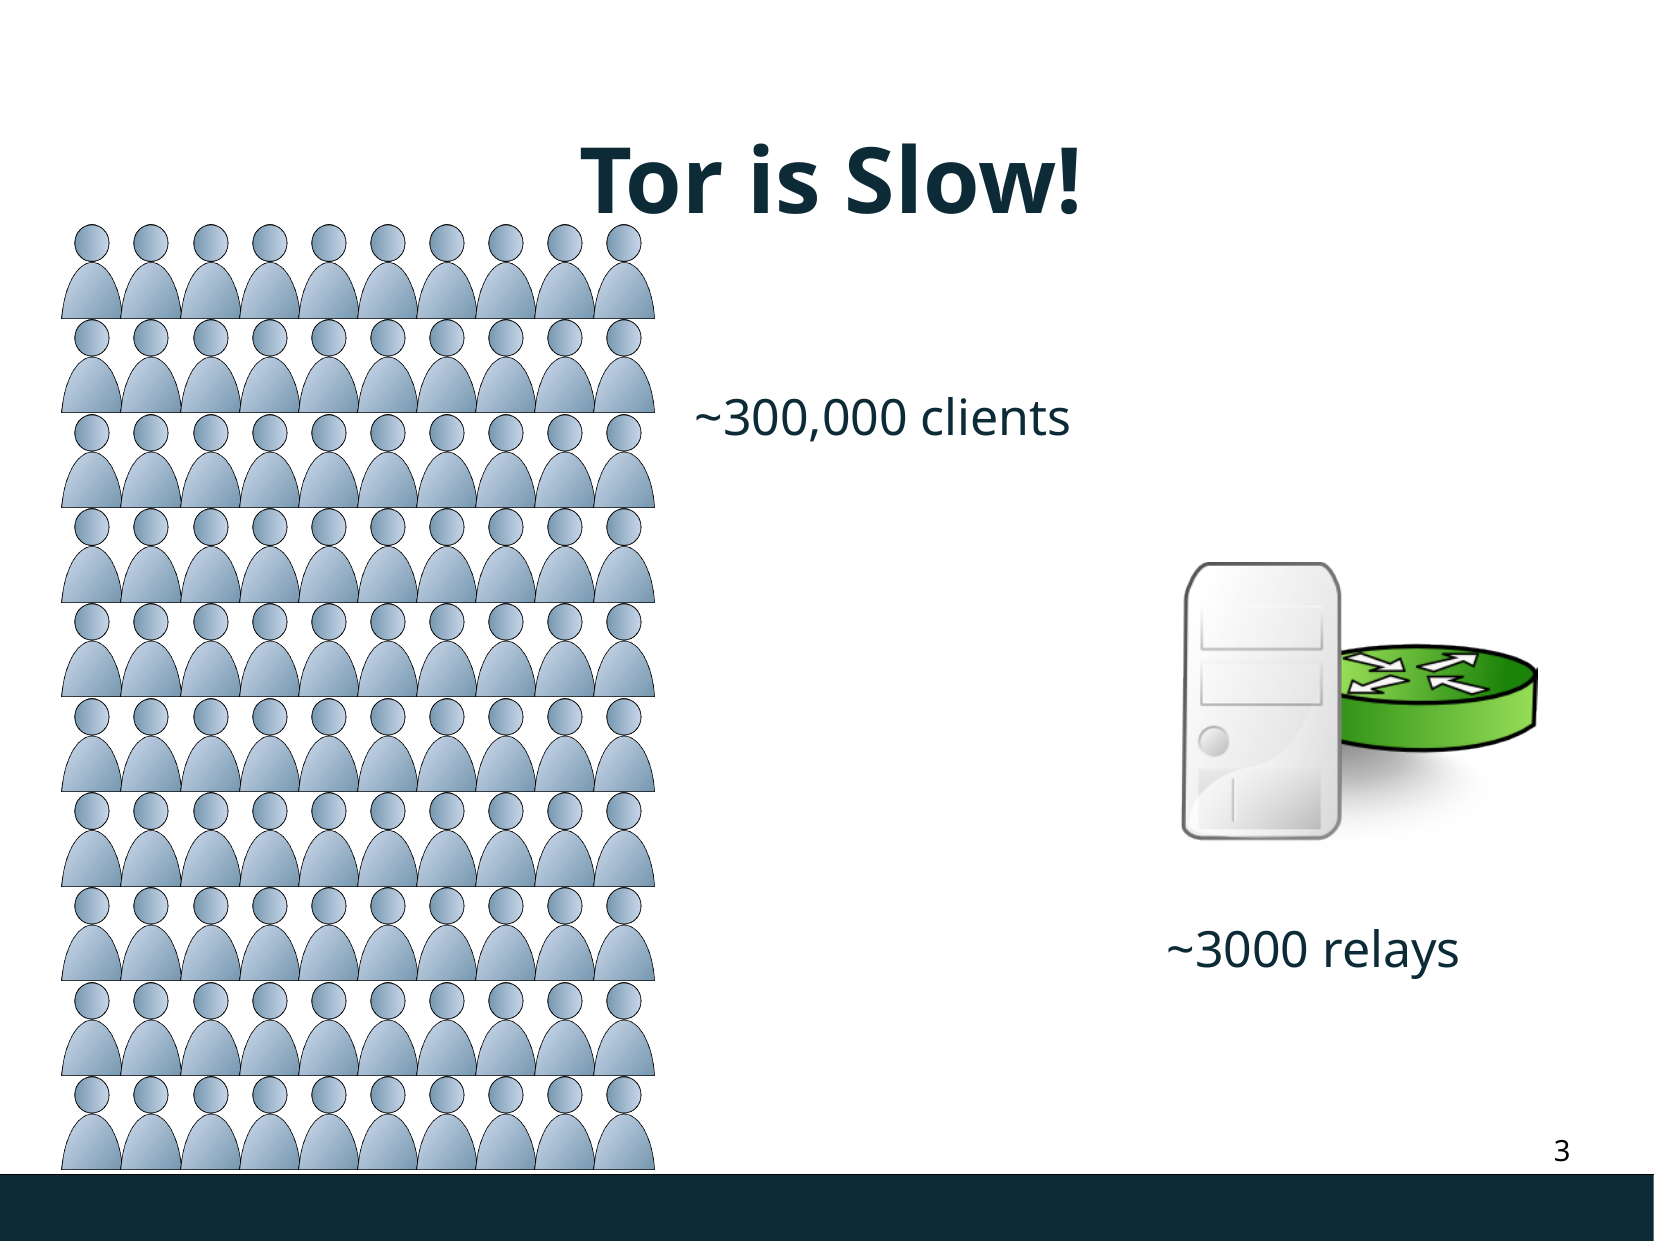

# Tor is Slow!
~300,000 clients
~3000 relays
3